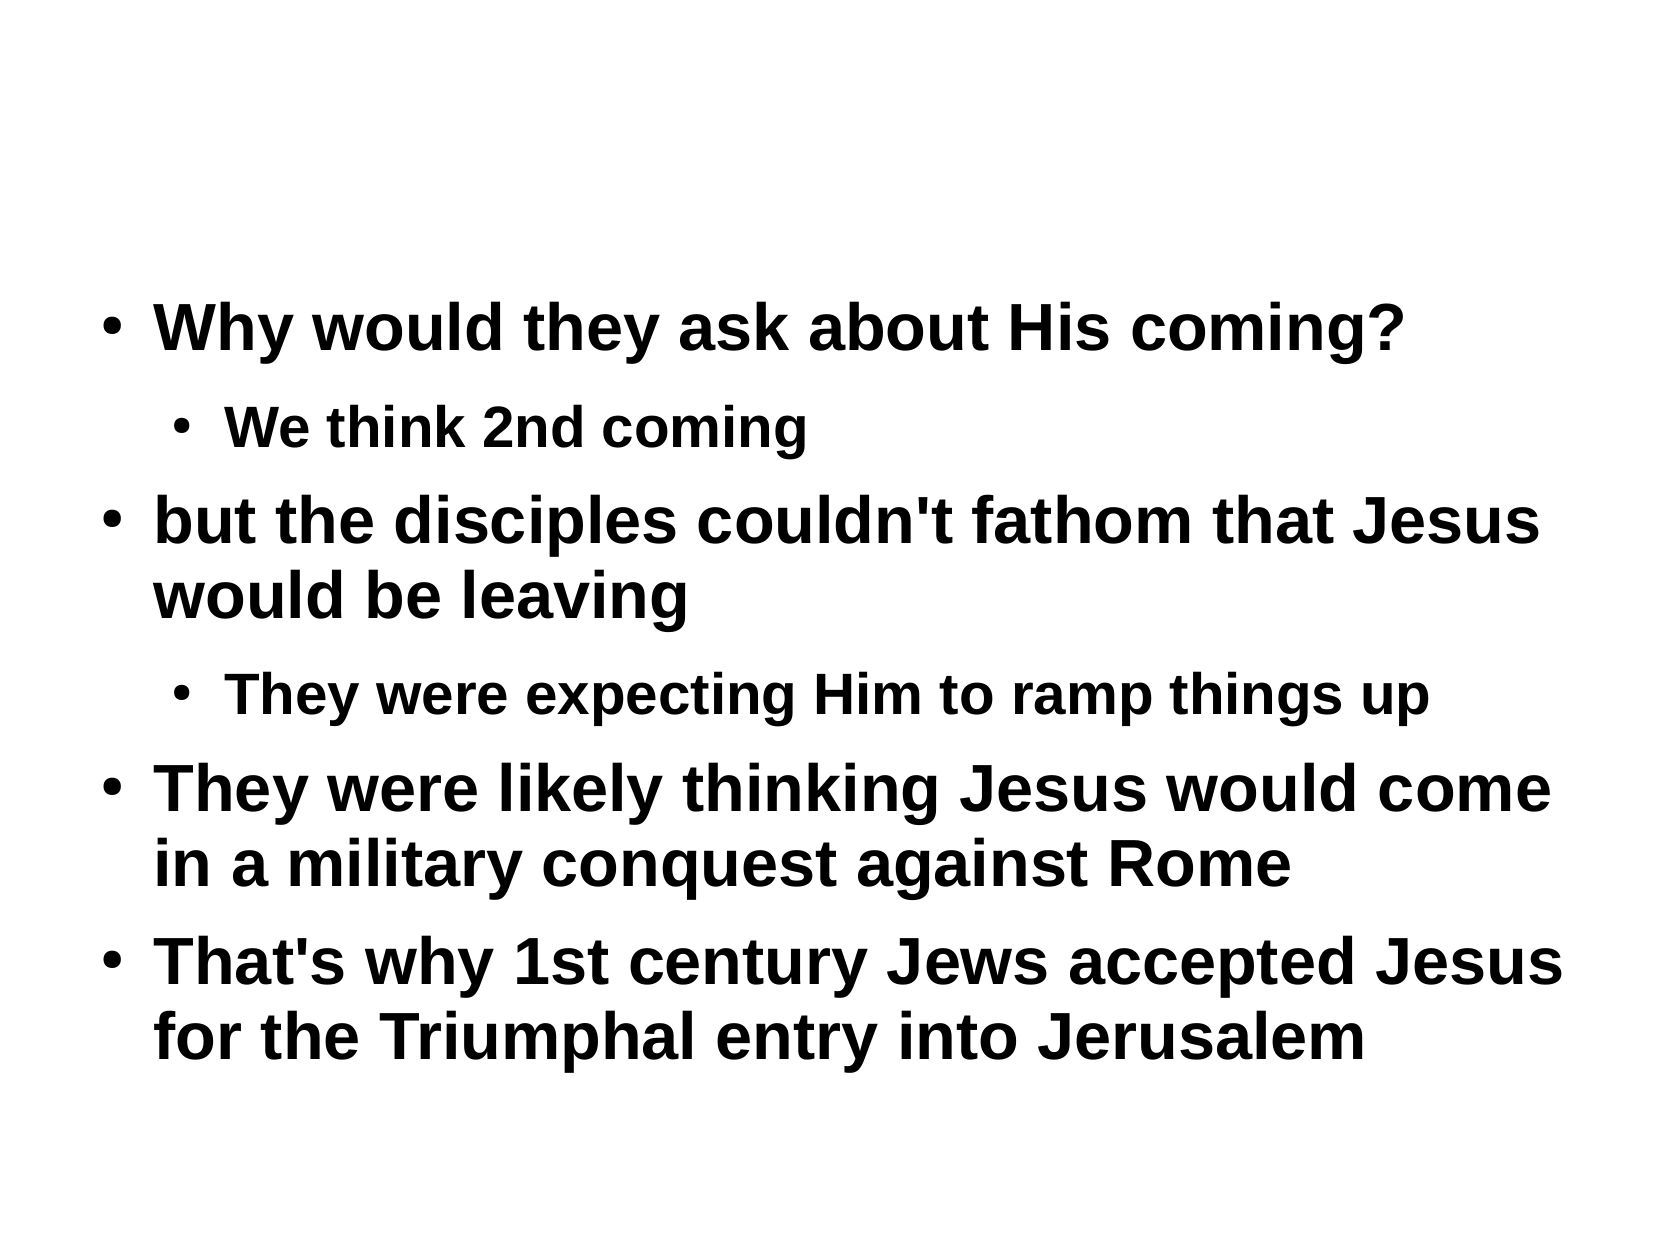

#
Why would they ask about His coming?
We think 2nd coming
but the disciples couldn't fathom that Jesus would be leaving
They were expecting Him to ramp things up
They were likely thinking Jesus would come in a military conquest against Rome
That's why 1st century Jews accepted Jesus for the Triumphal entry into Jerusalem